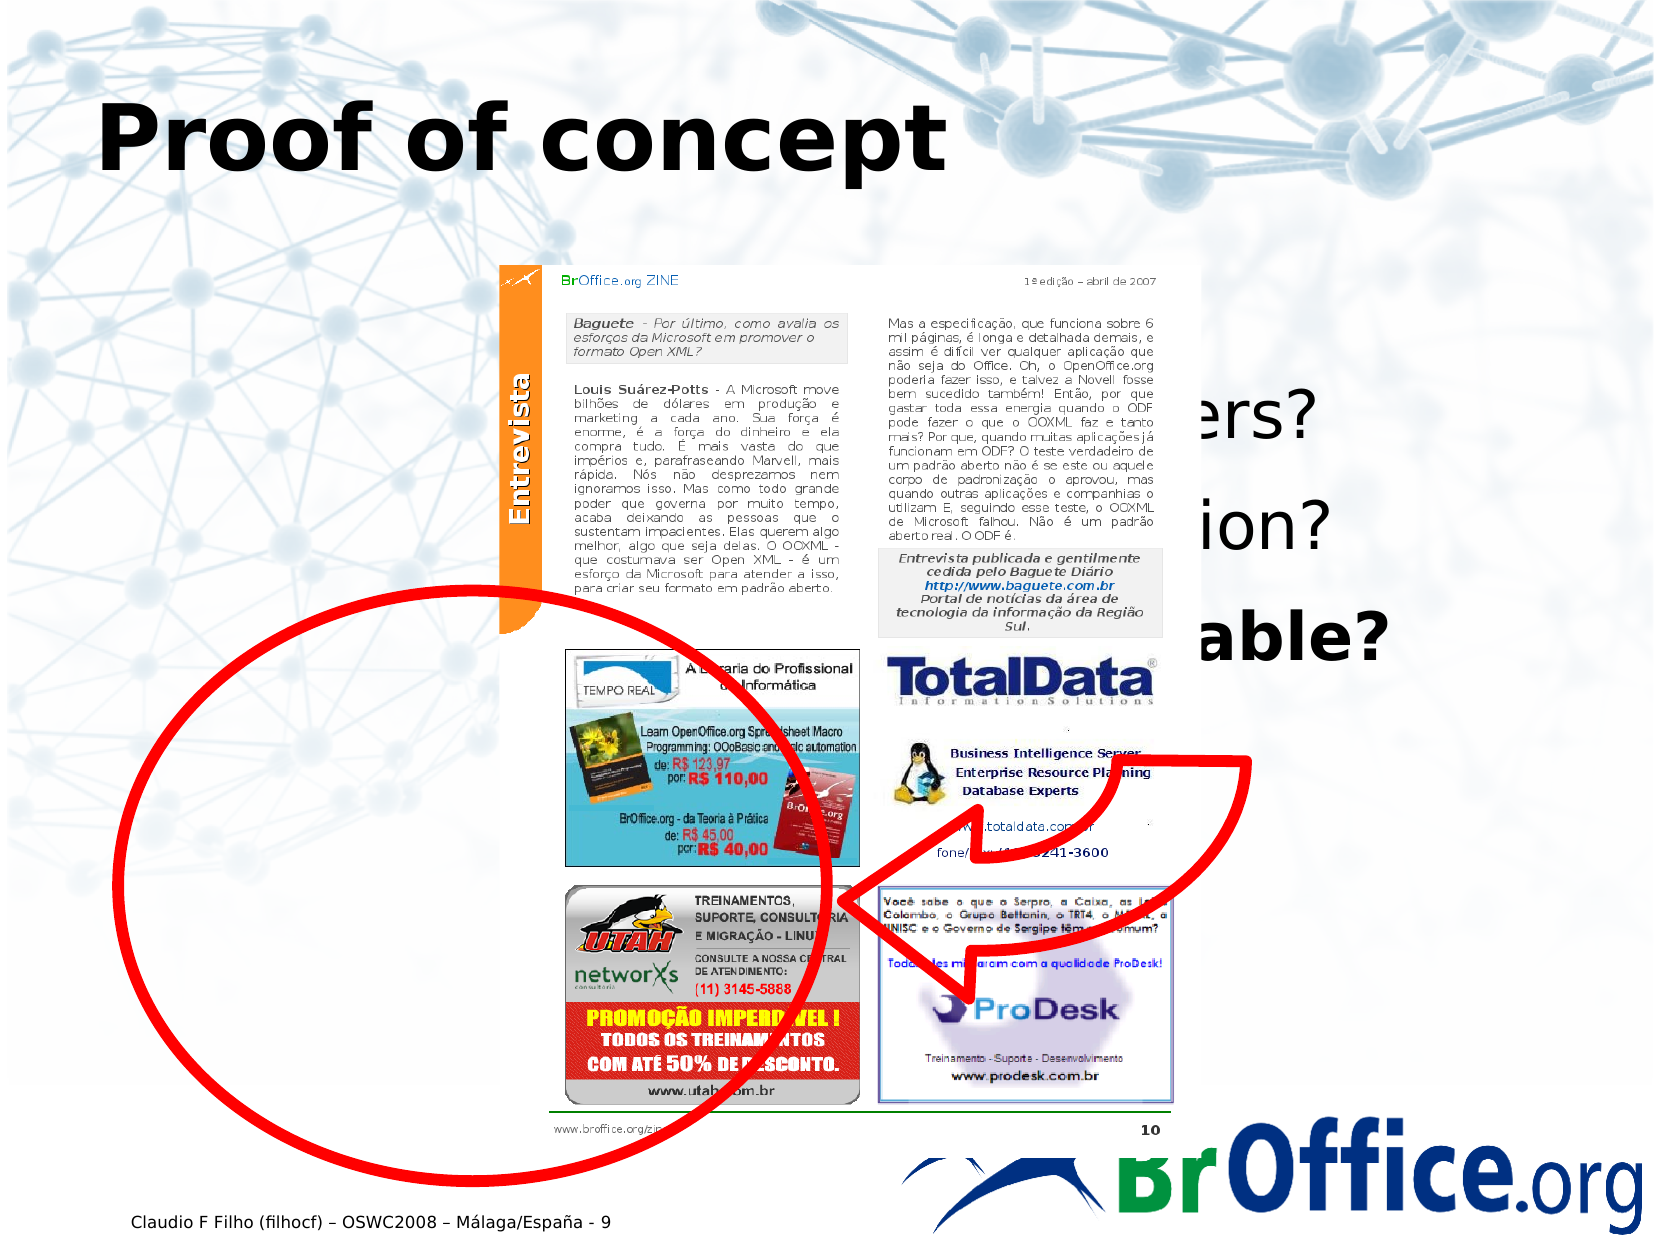

# Proof of concept
Scope?
Consumers?
Distribution?
Sustainable?